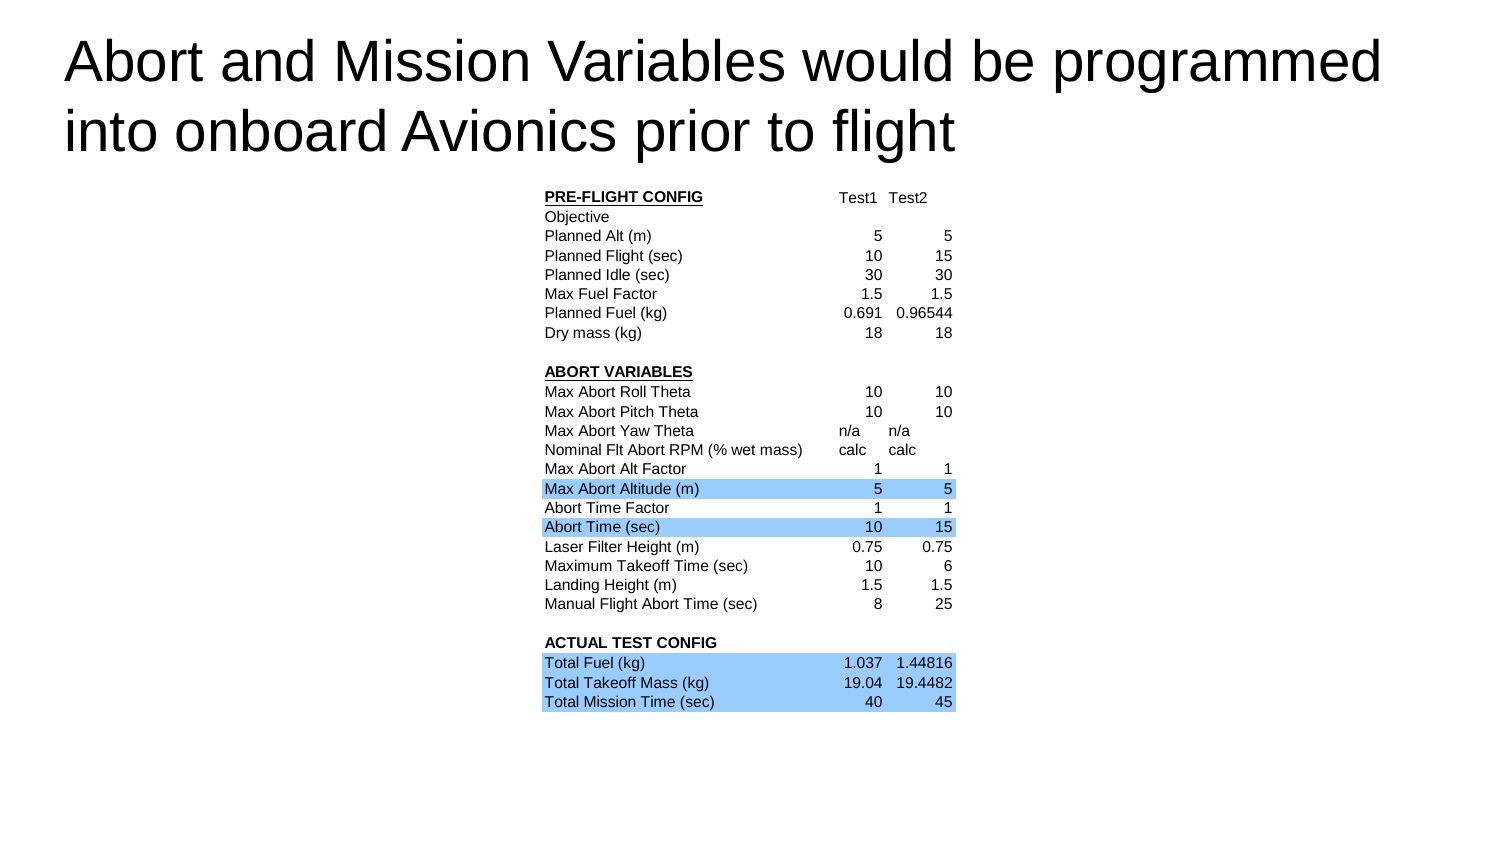

# Abort and Mission Variables would be programmed into onboard Avionics prior to flight